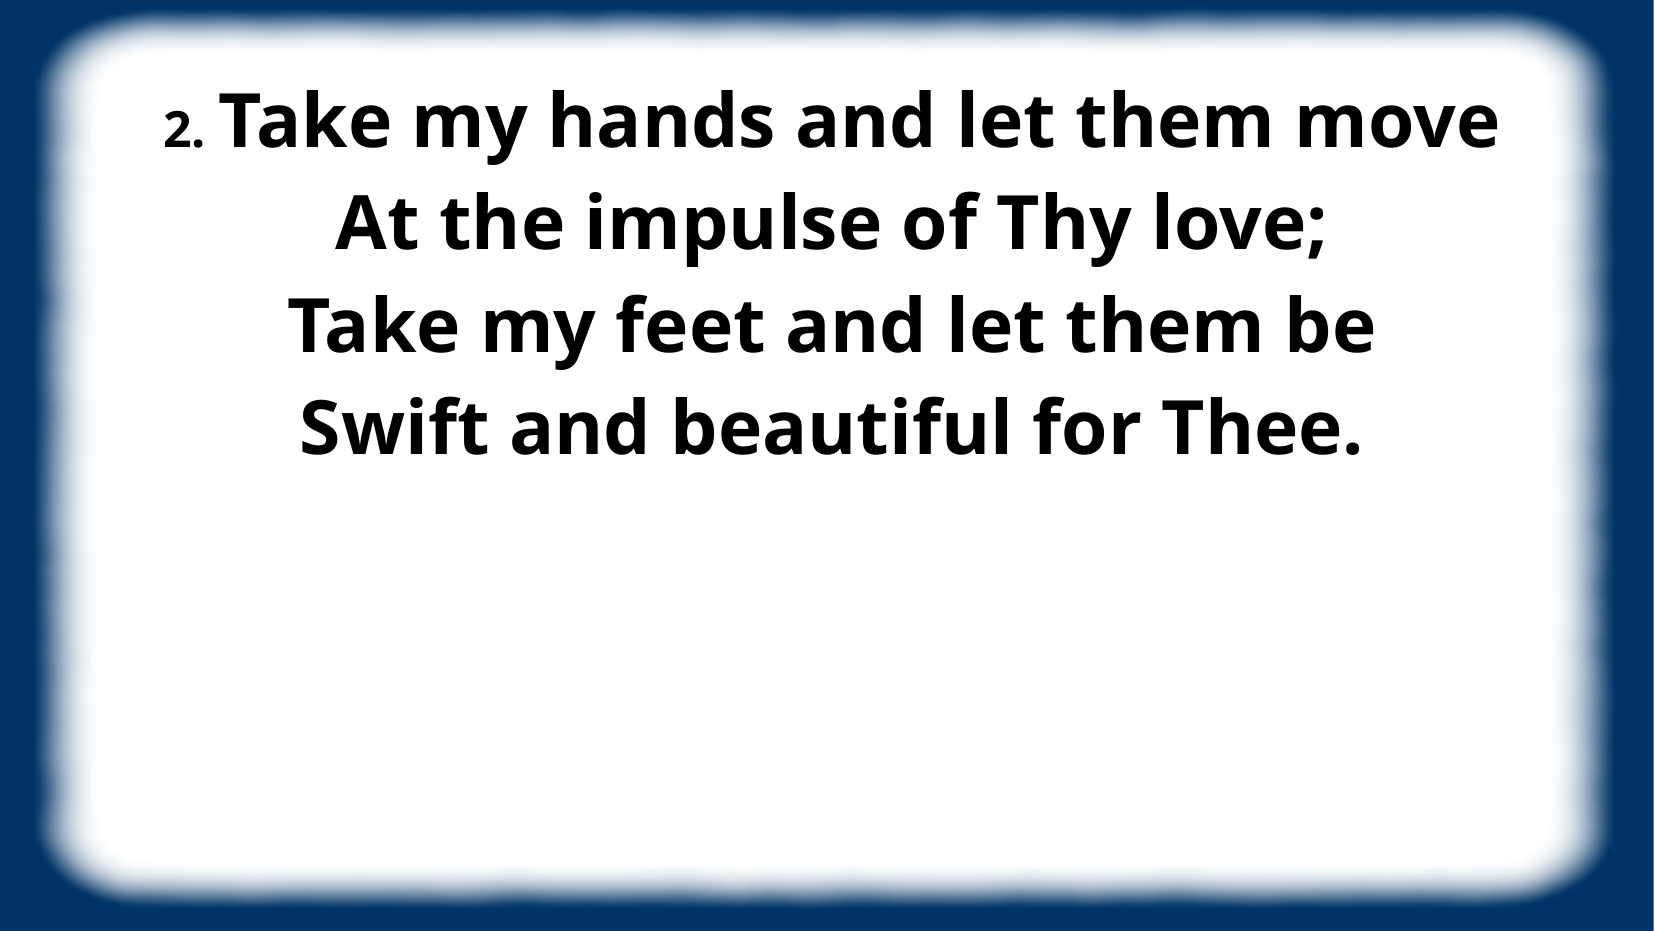

2. Take my hands and let them move
At the impulse of Thy love;
Take my feet and let them be
Swift and beautiful for Thee.